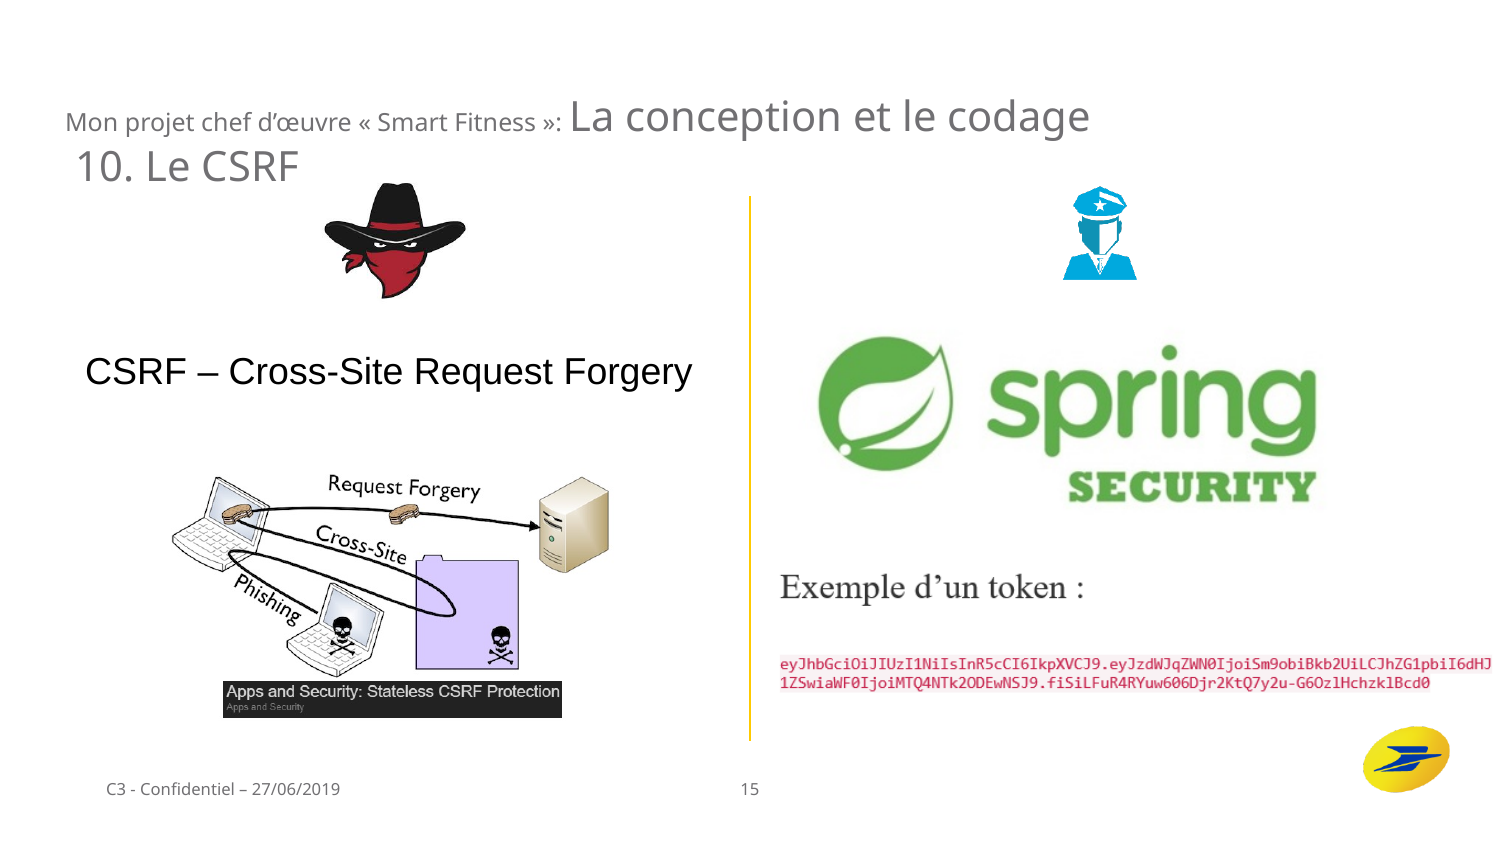

# Mon projet chef d’œuvre « Smart Fitness »: La conception et le codage 10. Le CSRF
CSRF – Cross-Site Request Forgery